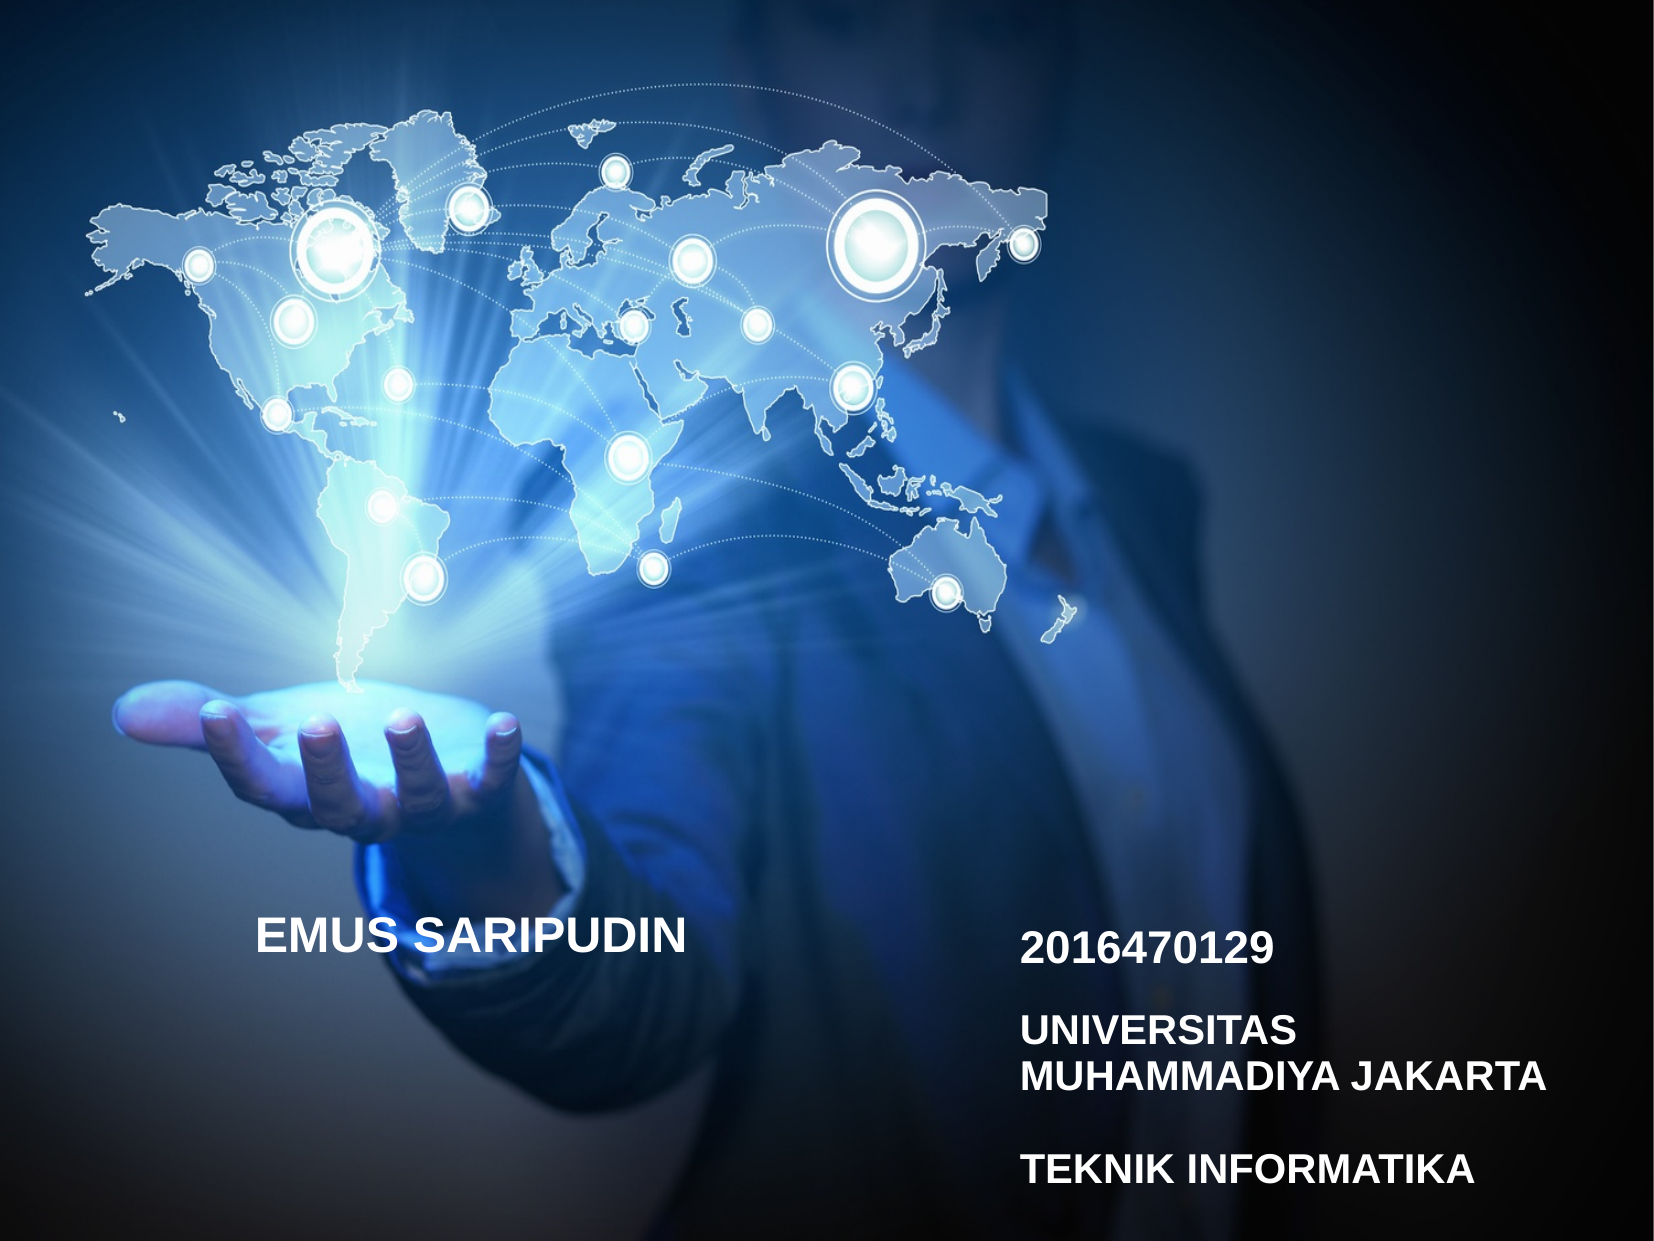

EMUS SARIPUDIN
2016470129
UNIVERSITAS MUHAMMADIYA JAKARTA
TEKNIK INFORMATIKA